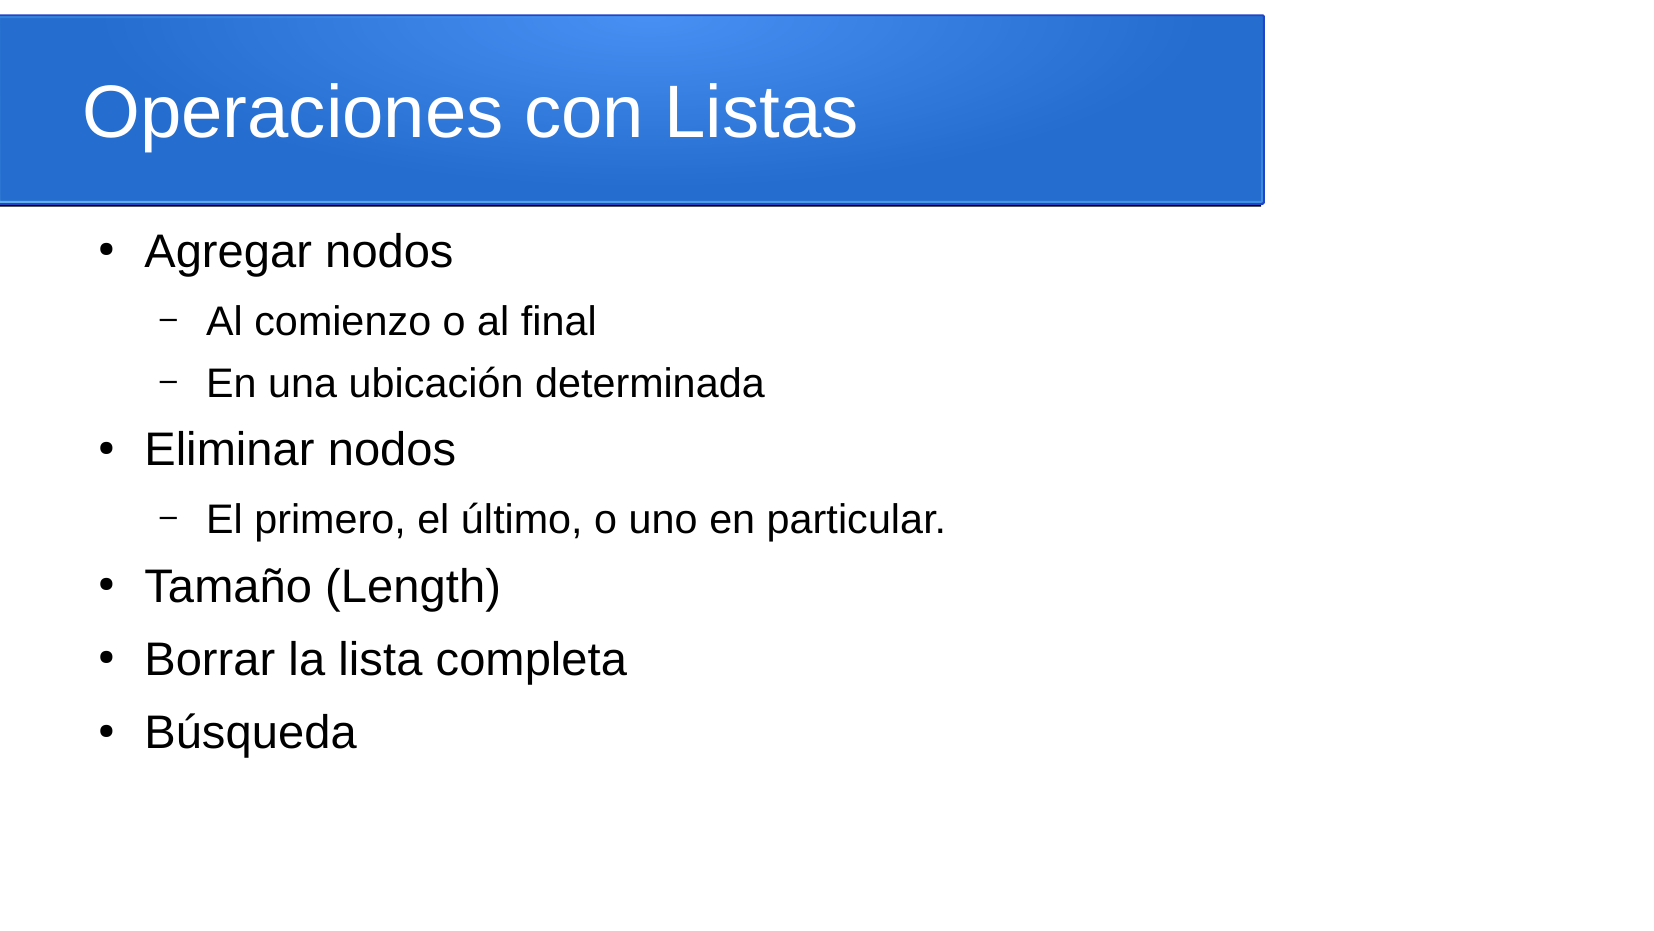

# Operaciones con Listas
Agregar nodos
Al comienzo o al final
En una ubicación determinada
Eliminar nodos
El primero, el último, o uno en particular.
Tamaño (Length)
Borrar la lista completa
Búsqueda